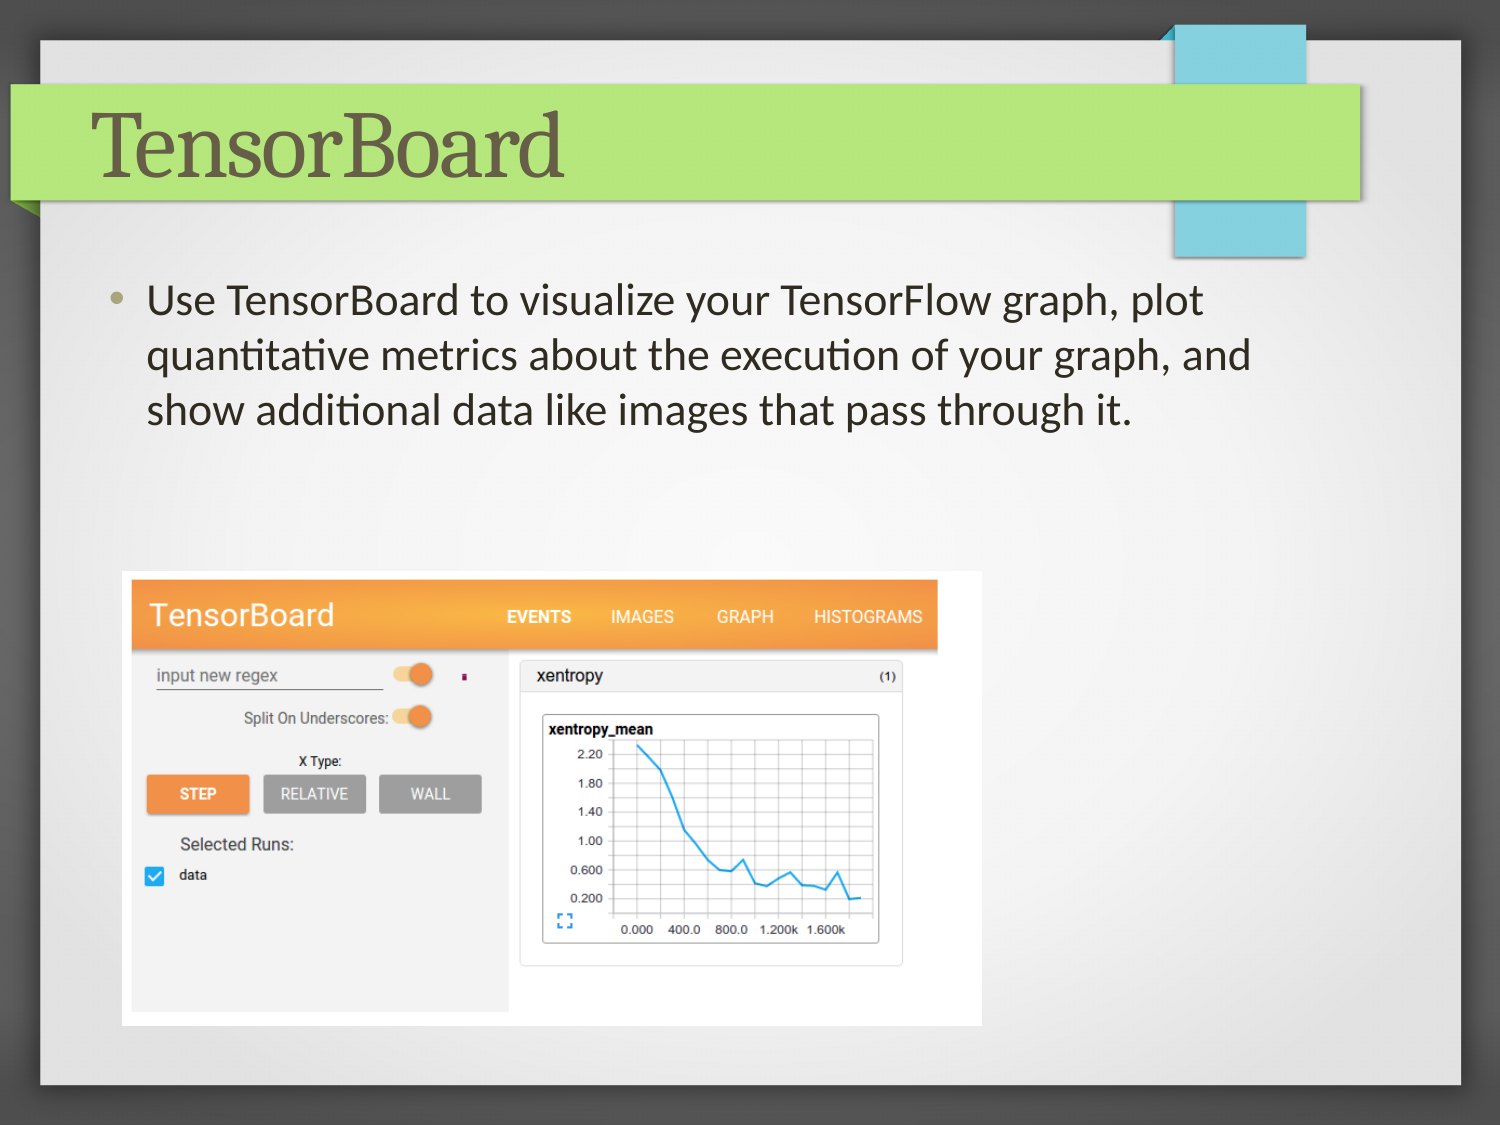

# TensorBoard
Use TensorBoard to visualize your TensorFlow graph, plot quantitative metrics about the execution of your graph, and show additional data like images that pass through it.